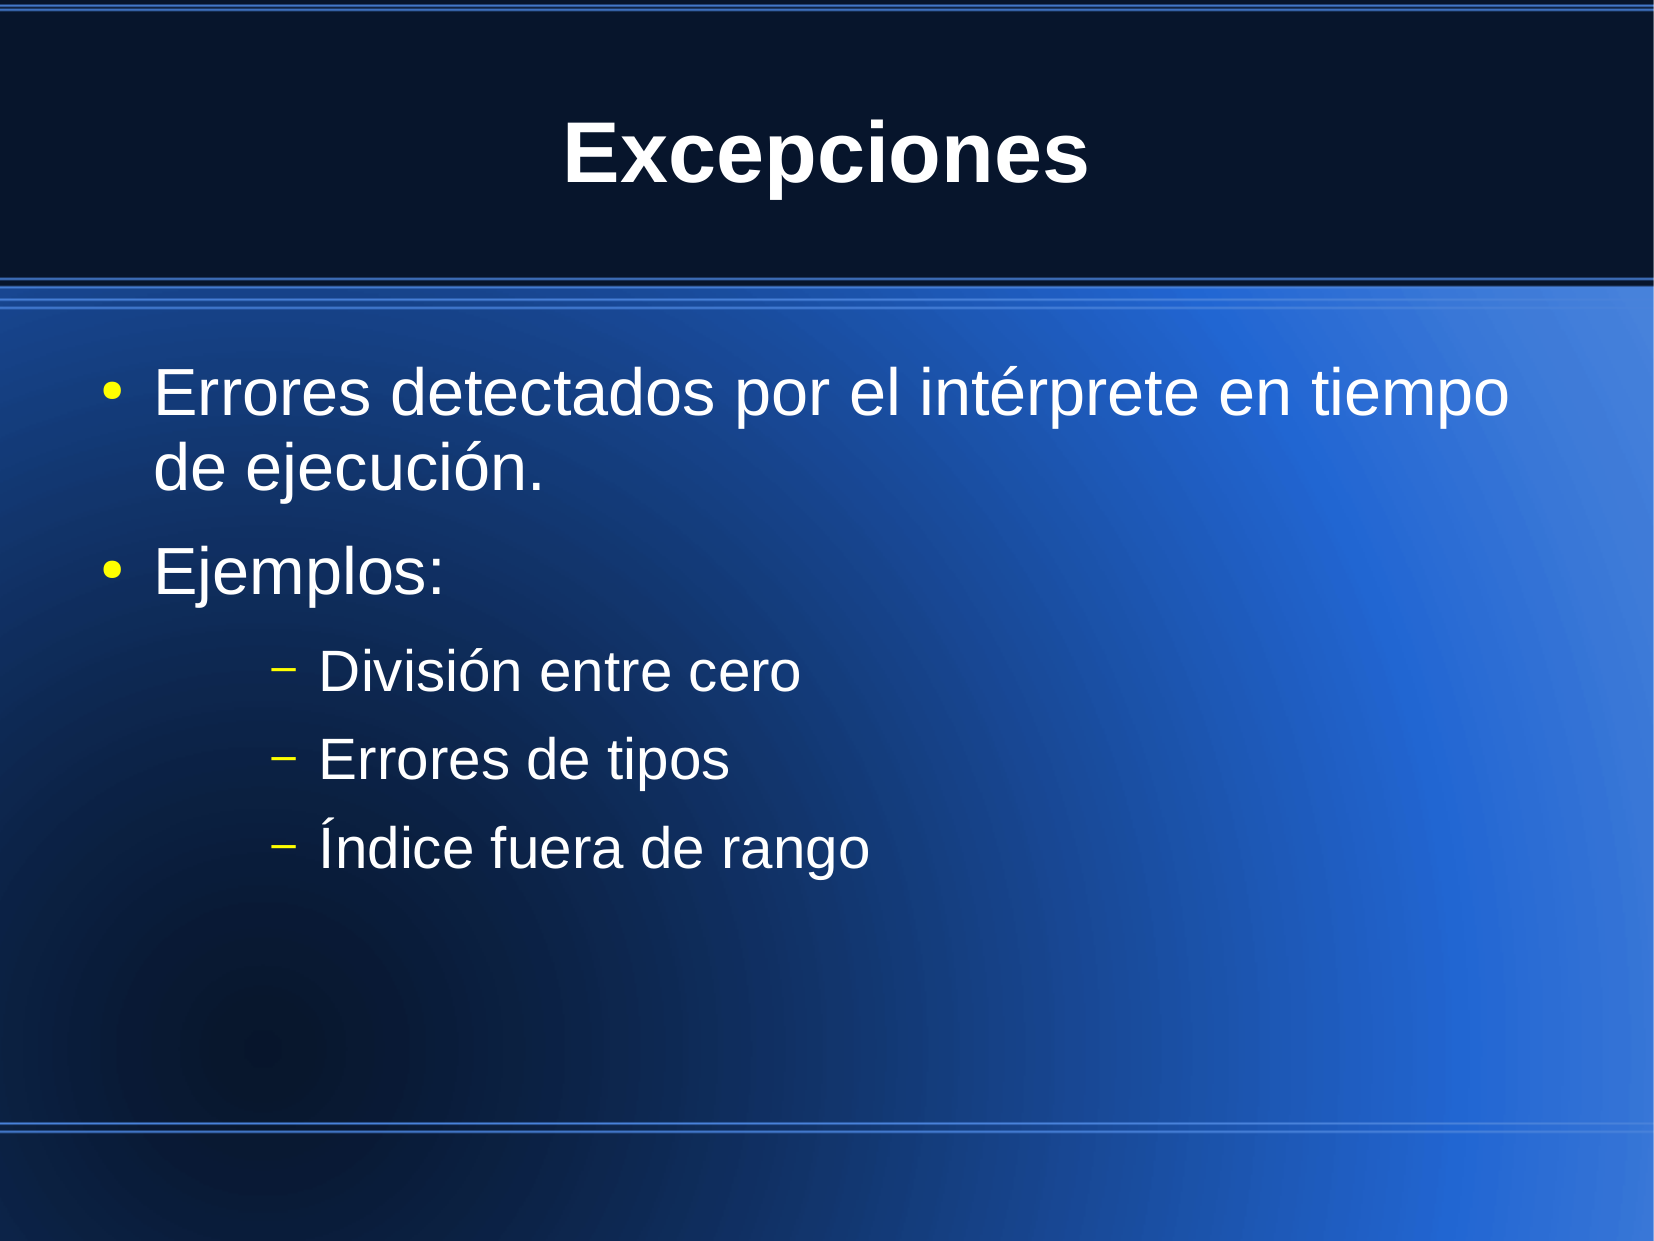

# Excepciones
Errores detectados por el intérprete en tiempo de ejecución.
Ejemplos:
División entre cero
Errores de tipos
Índice fuera de rango